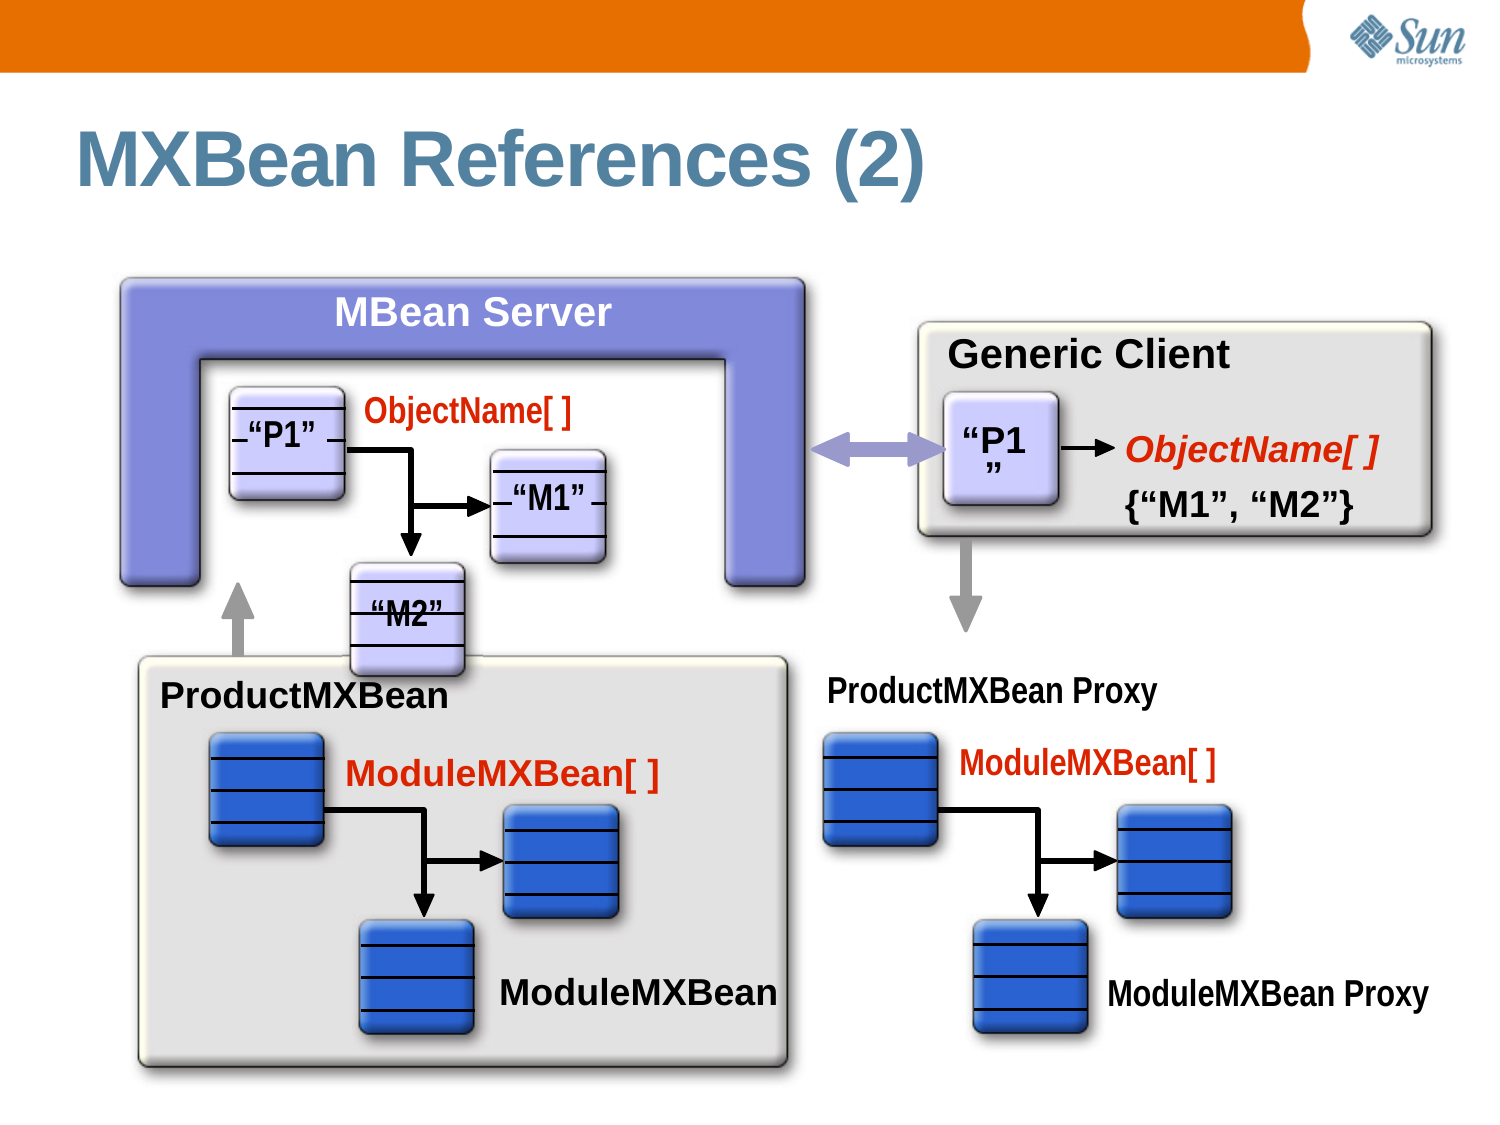

# MXBean References (2)
MBean Server
Generic Client
“P1”
ObjectName[ ]
{“M1”, “M2”}
ProductMXBean Proxy
ModuleMXBean[ ]
ModuleMXBean Proxy
ObjectName[ ]
“P1”
“M1”
“M2”
ProductMXBean
ModuleMXBean[ ]
ModuleMXBean
“P1”
ObjectName[ ]
{“M1”, “M2”}
ProductMXBean
ModuleMXBean[ ]
ModuleMXBean